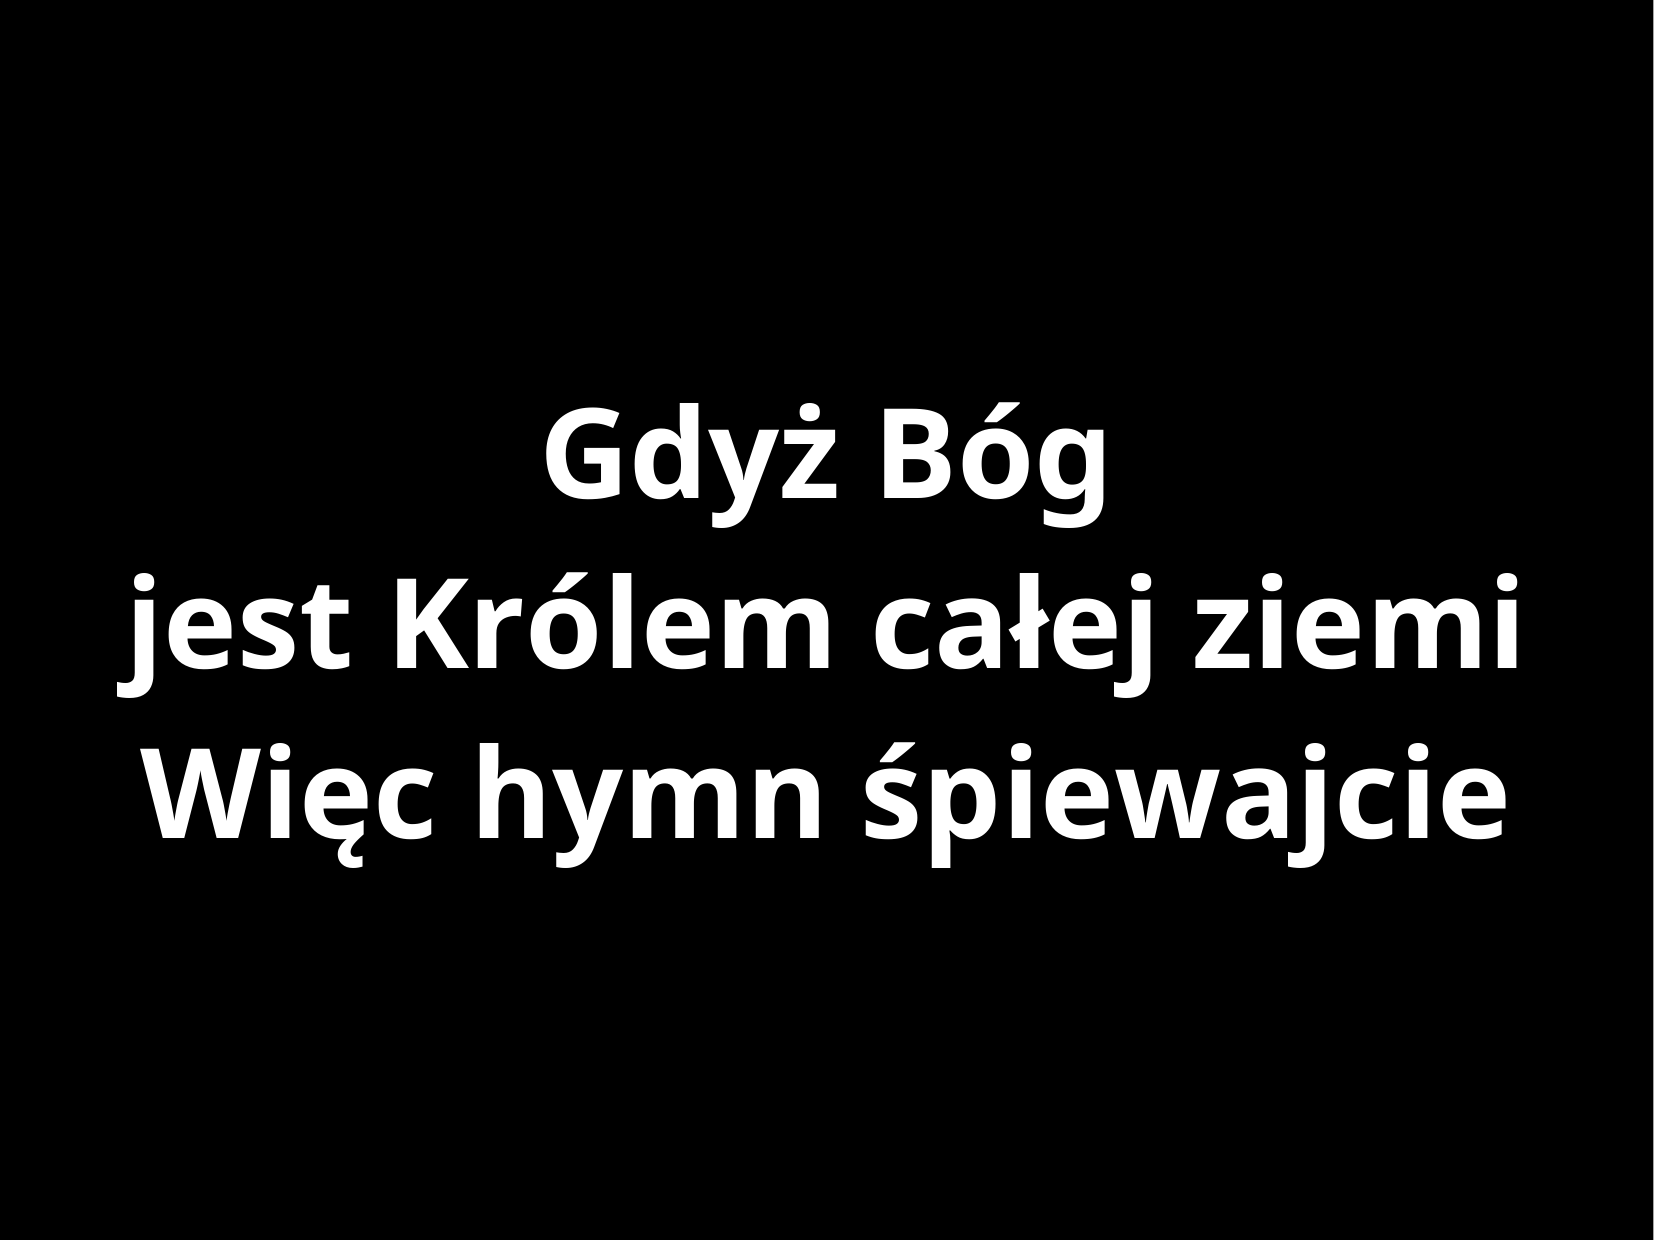

# Gdyż Bóg jest Królem całej ziemi Więc hymn śpiewajcie